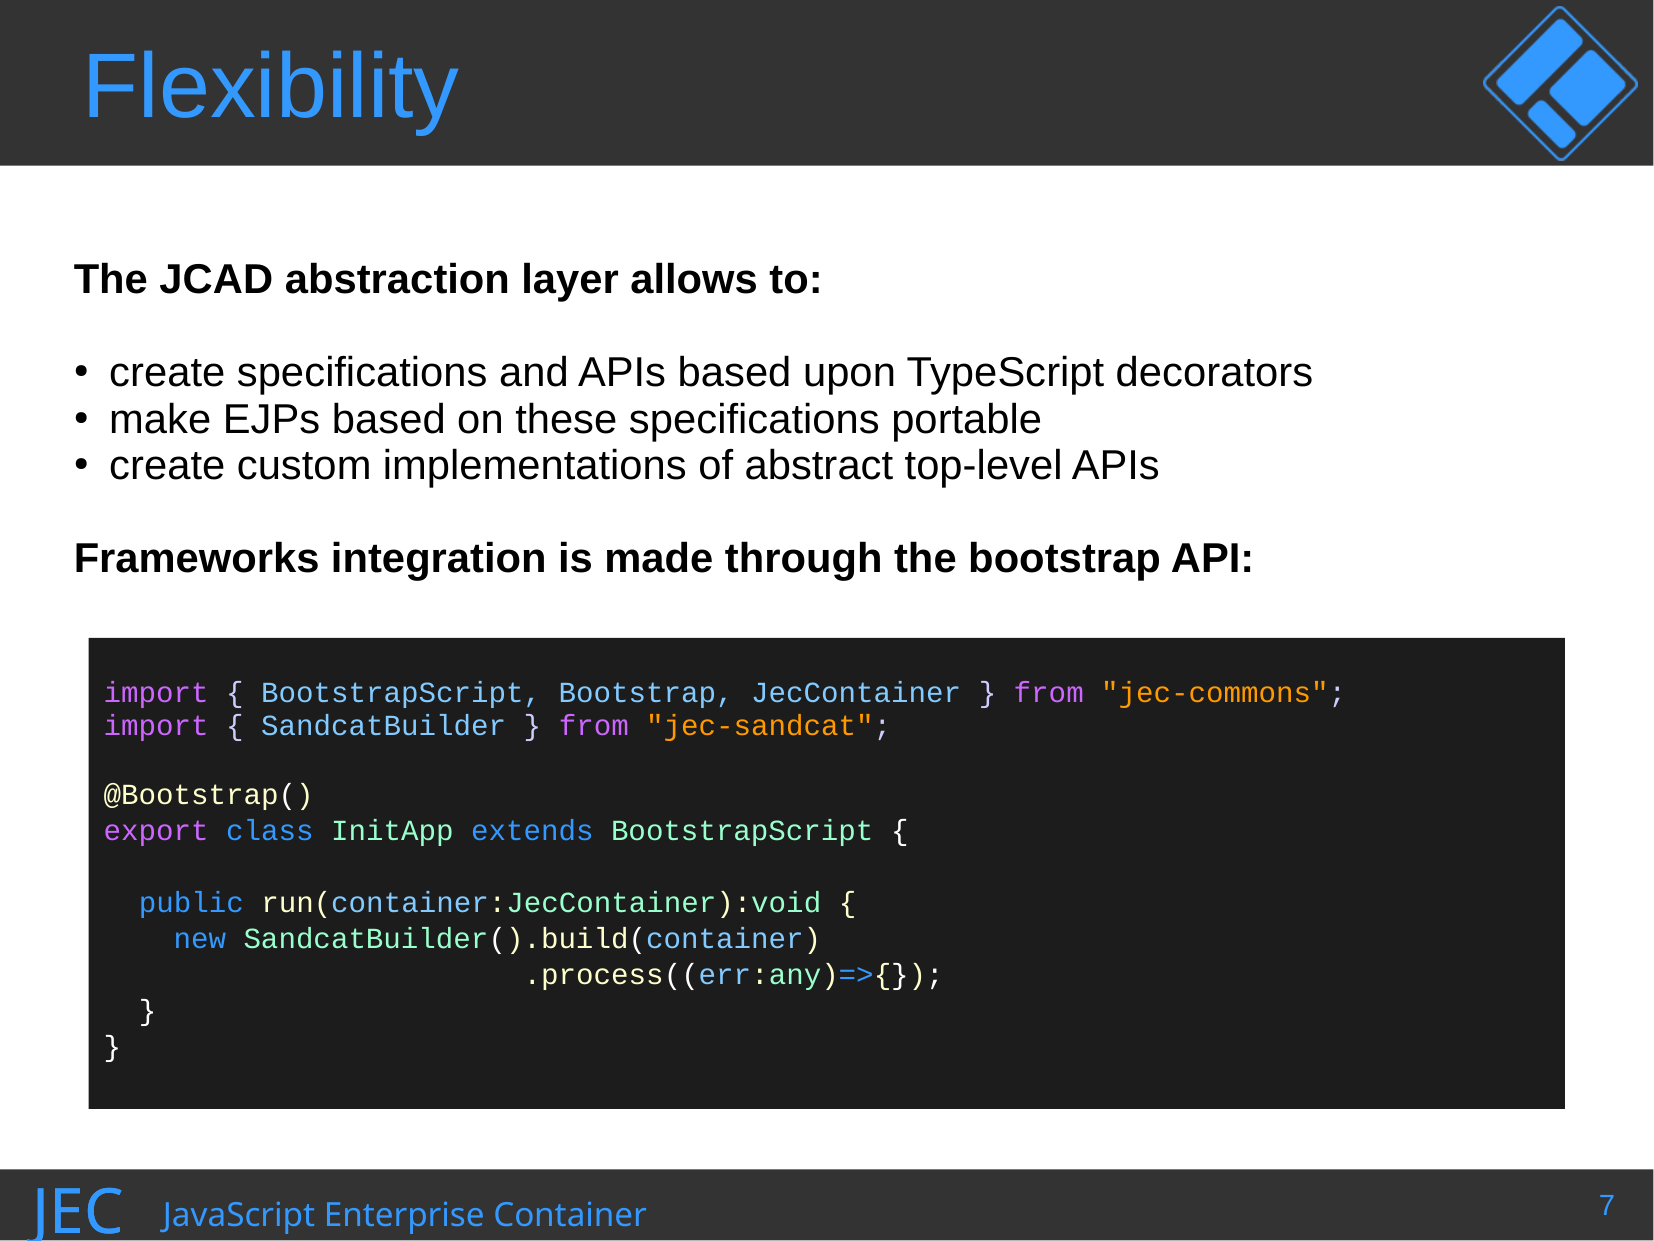

# Flexibility
The JCAD abstraction layer allows to:
create specifications and APIs based upon TypeScript decorators
make EJPs based on these specifications portable
create custom implementations of abstract top-level APIs
Frameworks integration is made through the bootstrap API:
import { BootstrapScript, Bootstrap, JecContainer } from "jec-commons";
import { SandcatBuilder } from "jec-sandcat";
@Bootstrap()
export class InitApp extends BootstrapScript {
 public run(container:JecContainer):void {
 new SandcatBuilder().build(container)
 .process((err:any)=>{});
 }
}
JEC
JEC
7
JavaScript Enterprise Container